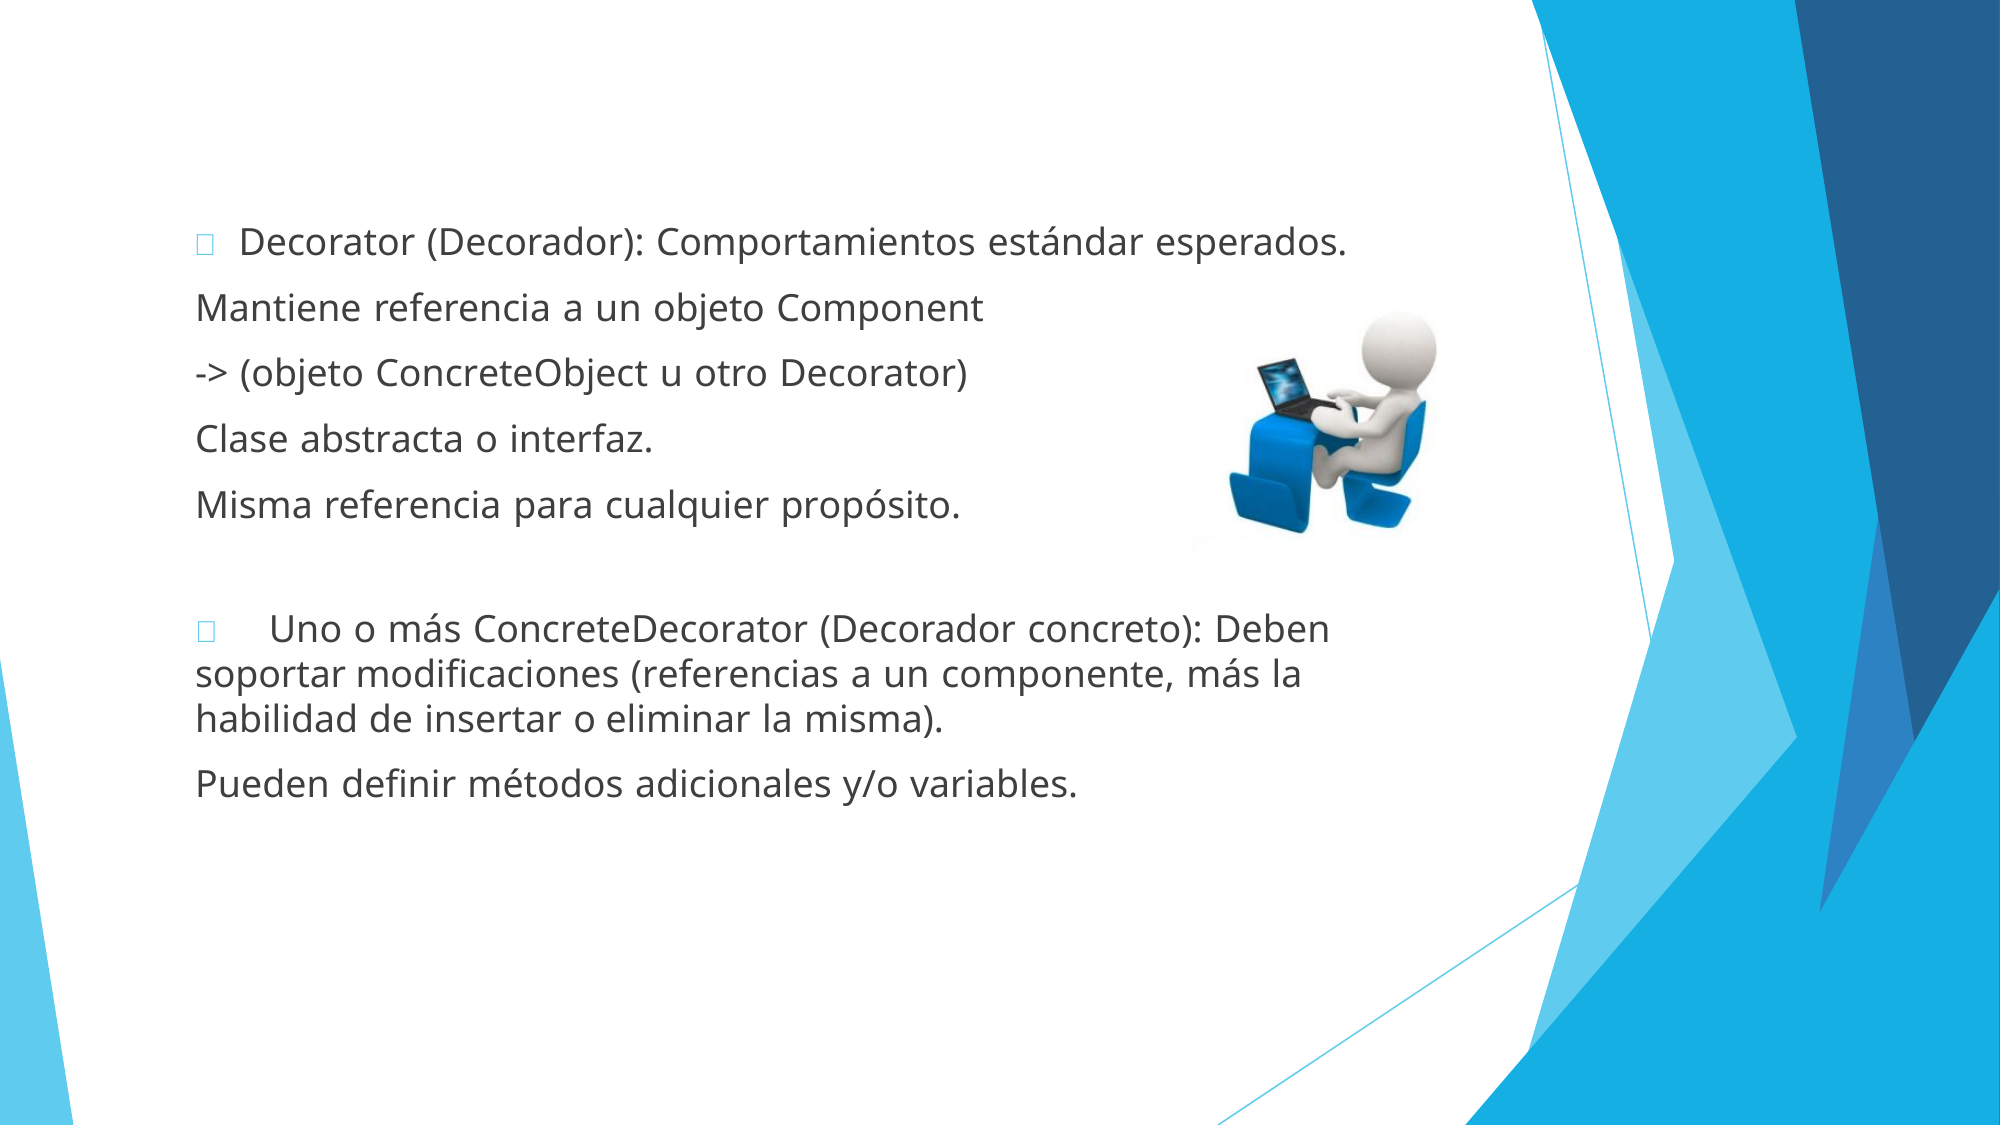

 Decorator (Decorador): Comportamientos estándar esperados.
Mantiene referencia a un objeto Component
-> (objeto ConcreteObject u otro Decorator)
Clase abstracta o interfaz.
Misma referencia para cualquier propósito.
	Uno o más ConcreteDecorator (Decorador concreto): Deben soportar modificaciones (referencias a un componente, más la habilidad de insertar o eliminar la misma).
Pueden definir métodos adicionales y/o variables.